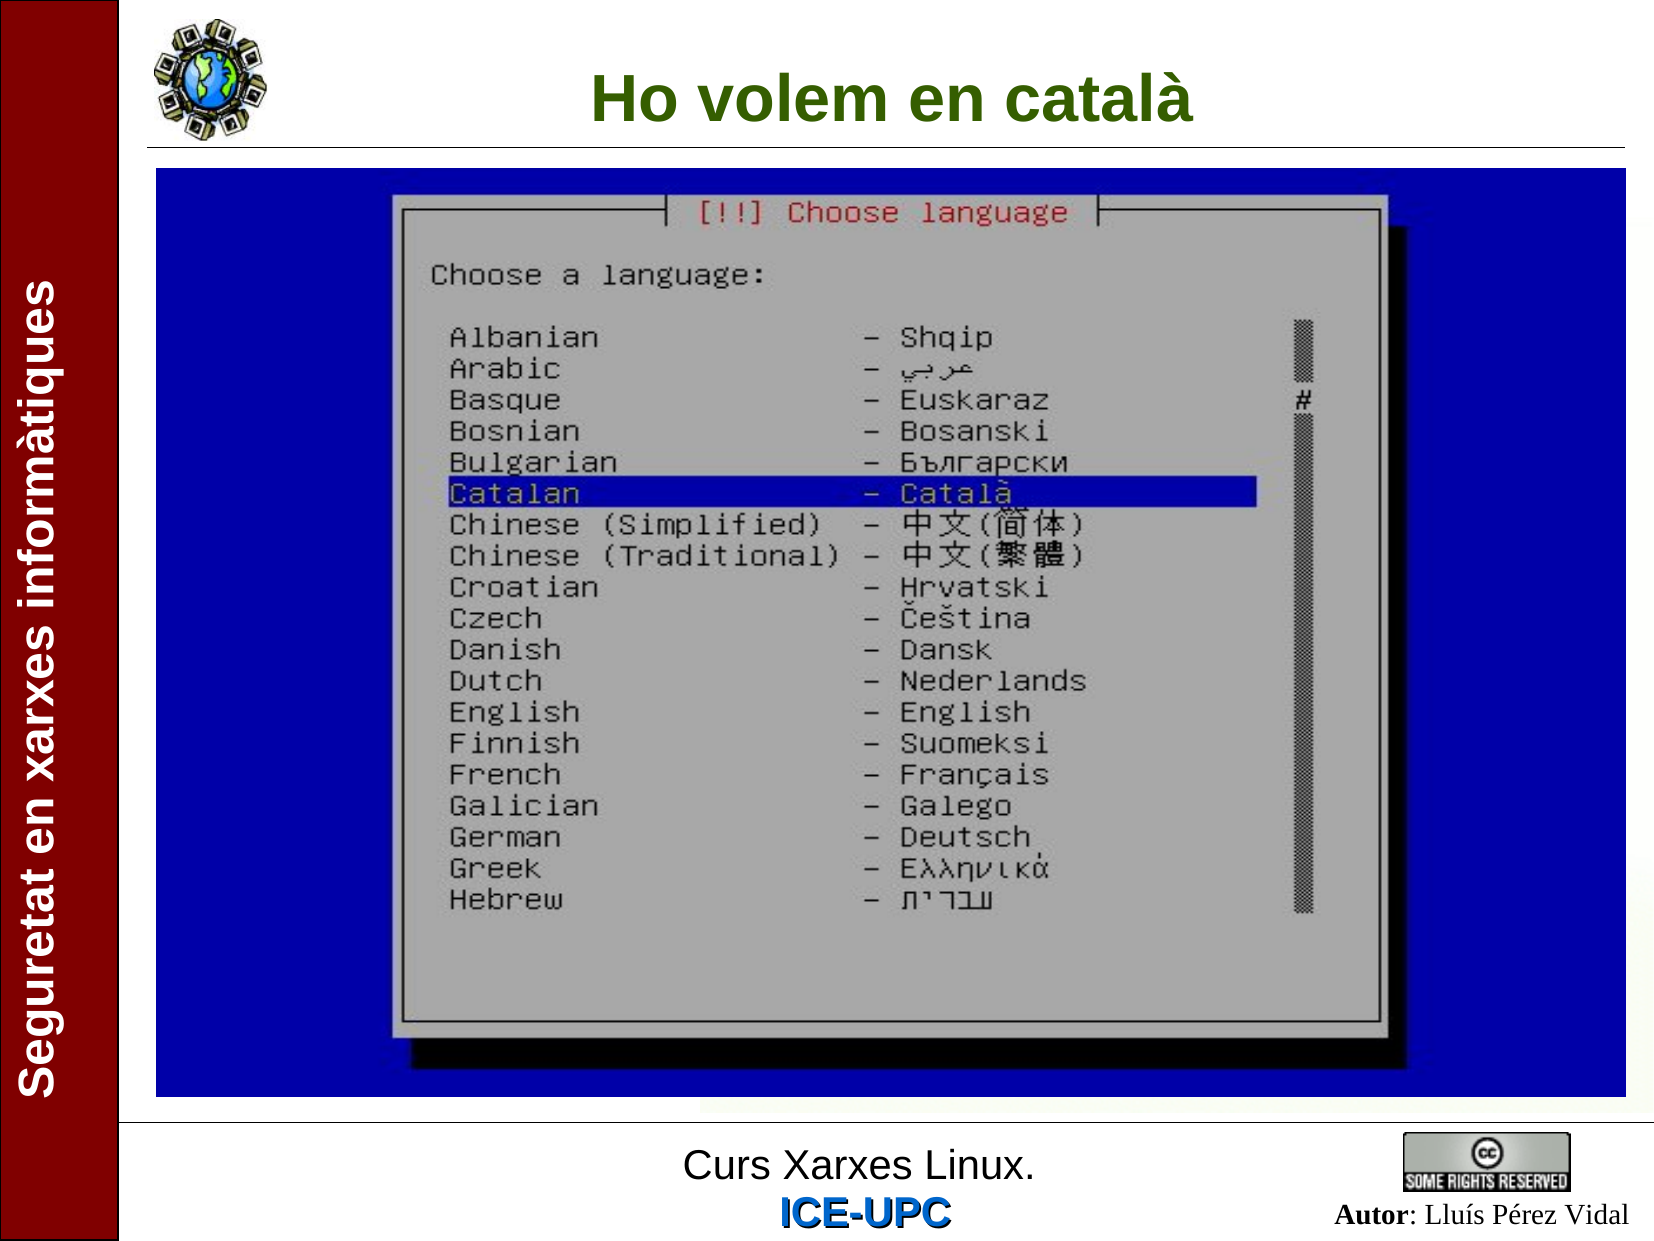

# Ho volem en català
 Croquis d'arquitectura mostrant les 3 zones